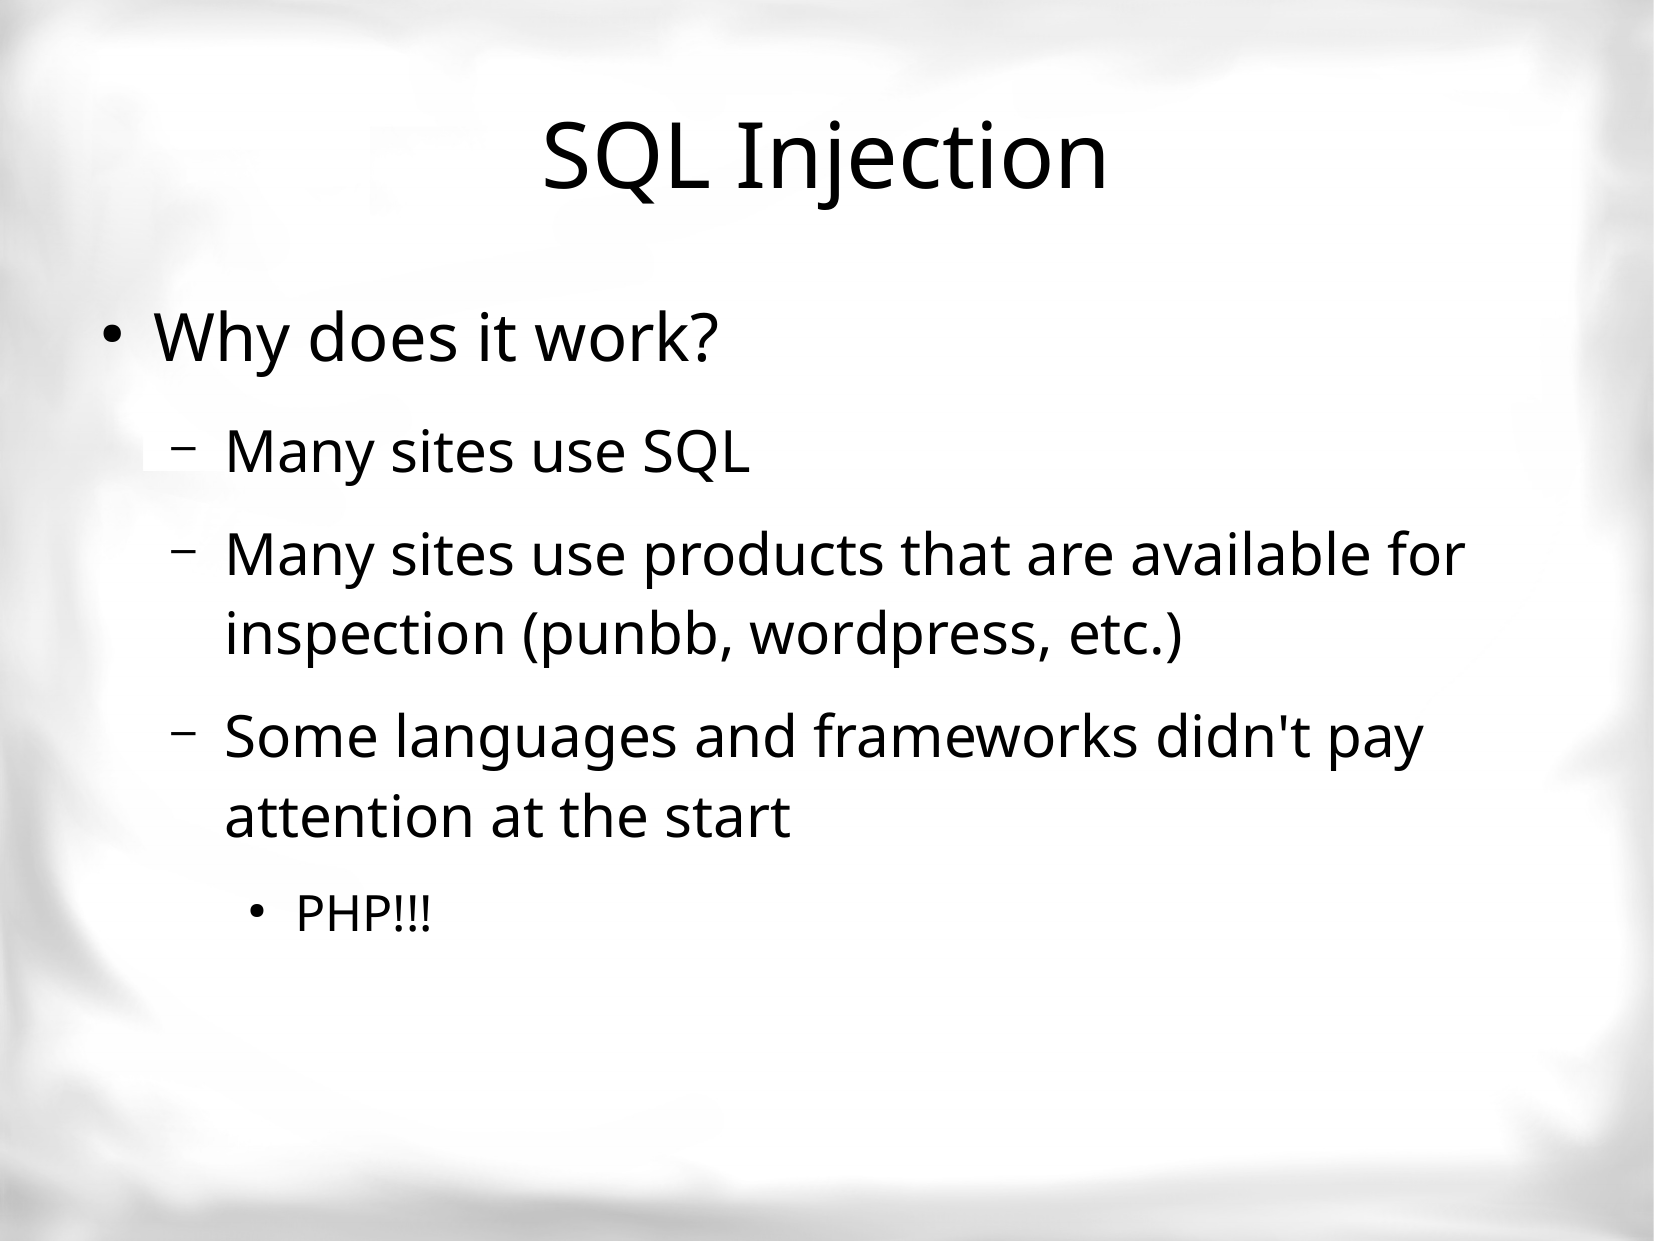

# SQL Injection
Why does it work?
Many sites use SQL
Many sites use products that are available for inspection (punbb, wordpress, etc.)
Some languages and frameworks didn't pay attention at the start
PHP!!!